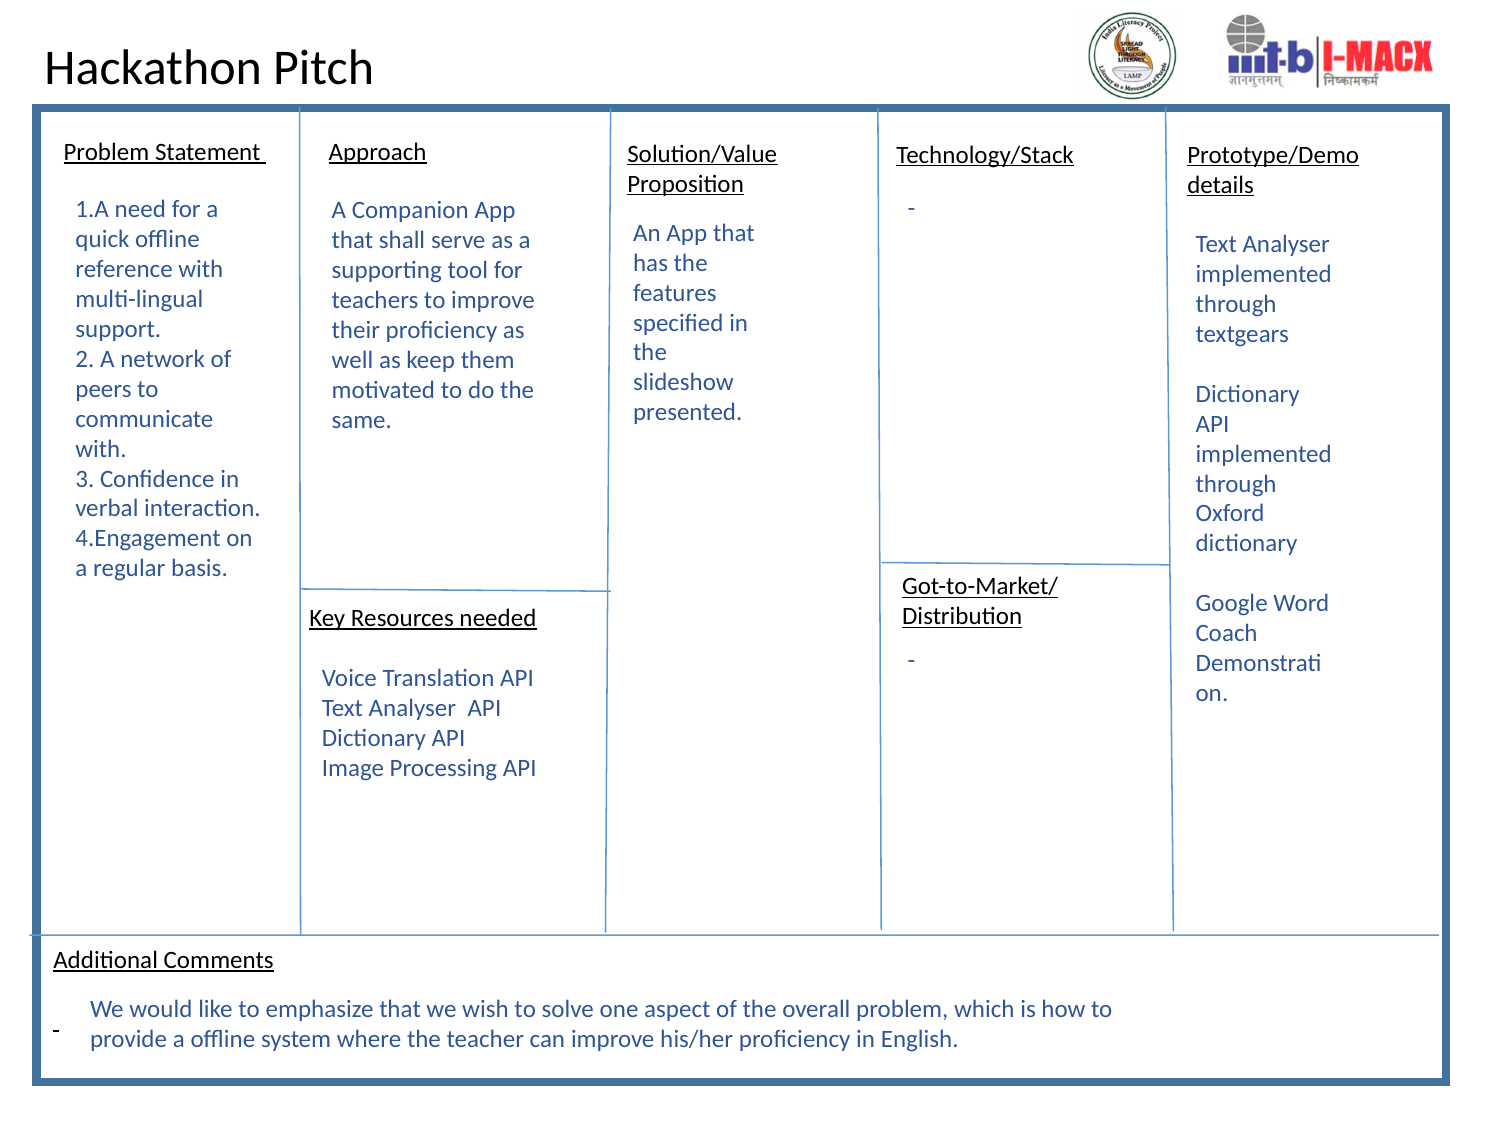

Hackathon Pitch
Problem Statement
Approach
Solution/Value Proposition
Technology/Stack
Prototype/Demo details
-
1.A need for a quick offline reference with multi-lingual support.
2. A network of peers to communicate with.
3. Confidence in verbal interaction.
4.Engagement on a regular basis.
A Companion App that shall serve as a supporting tool for teachers to improve their proficiency as well as keep them motivated to do the same.
An App that has the features specified in the slideshow presented.
Text Analyser implemented through textgears
Dictionary API implemented through Oxford dictionary
Google Word Coach Demonstration.
Got-to-Market/Distribution
Key Resources needed
-
Voice Translation API
Text Analyser API
Dictionary API
Image Processing API
Additional Comments
We would like to emphasize that we wish to solve one aspect of the overall problem, which is how to provide a offline system where the teacher can improve his/her proficiency in English.